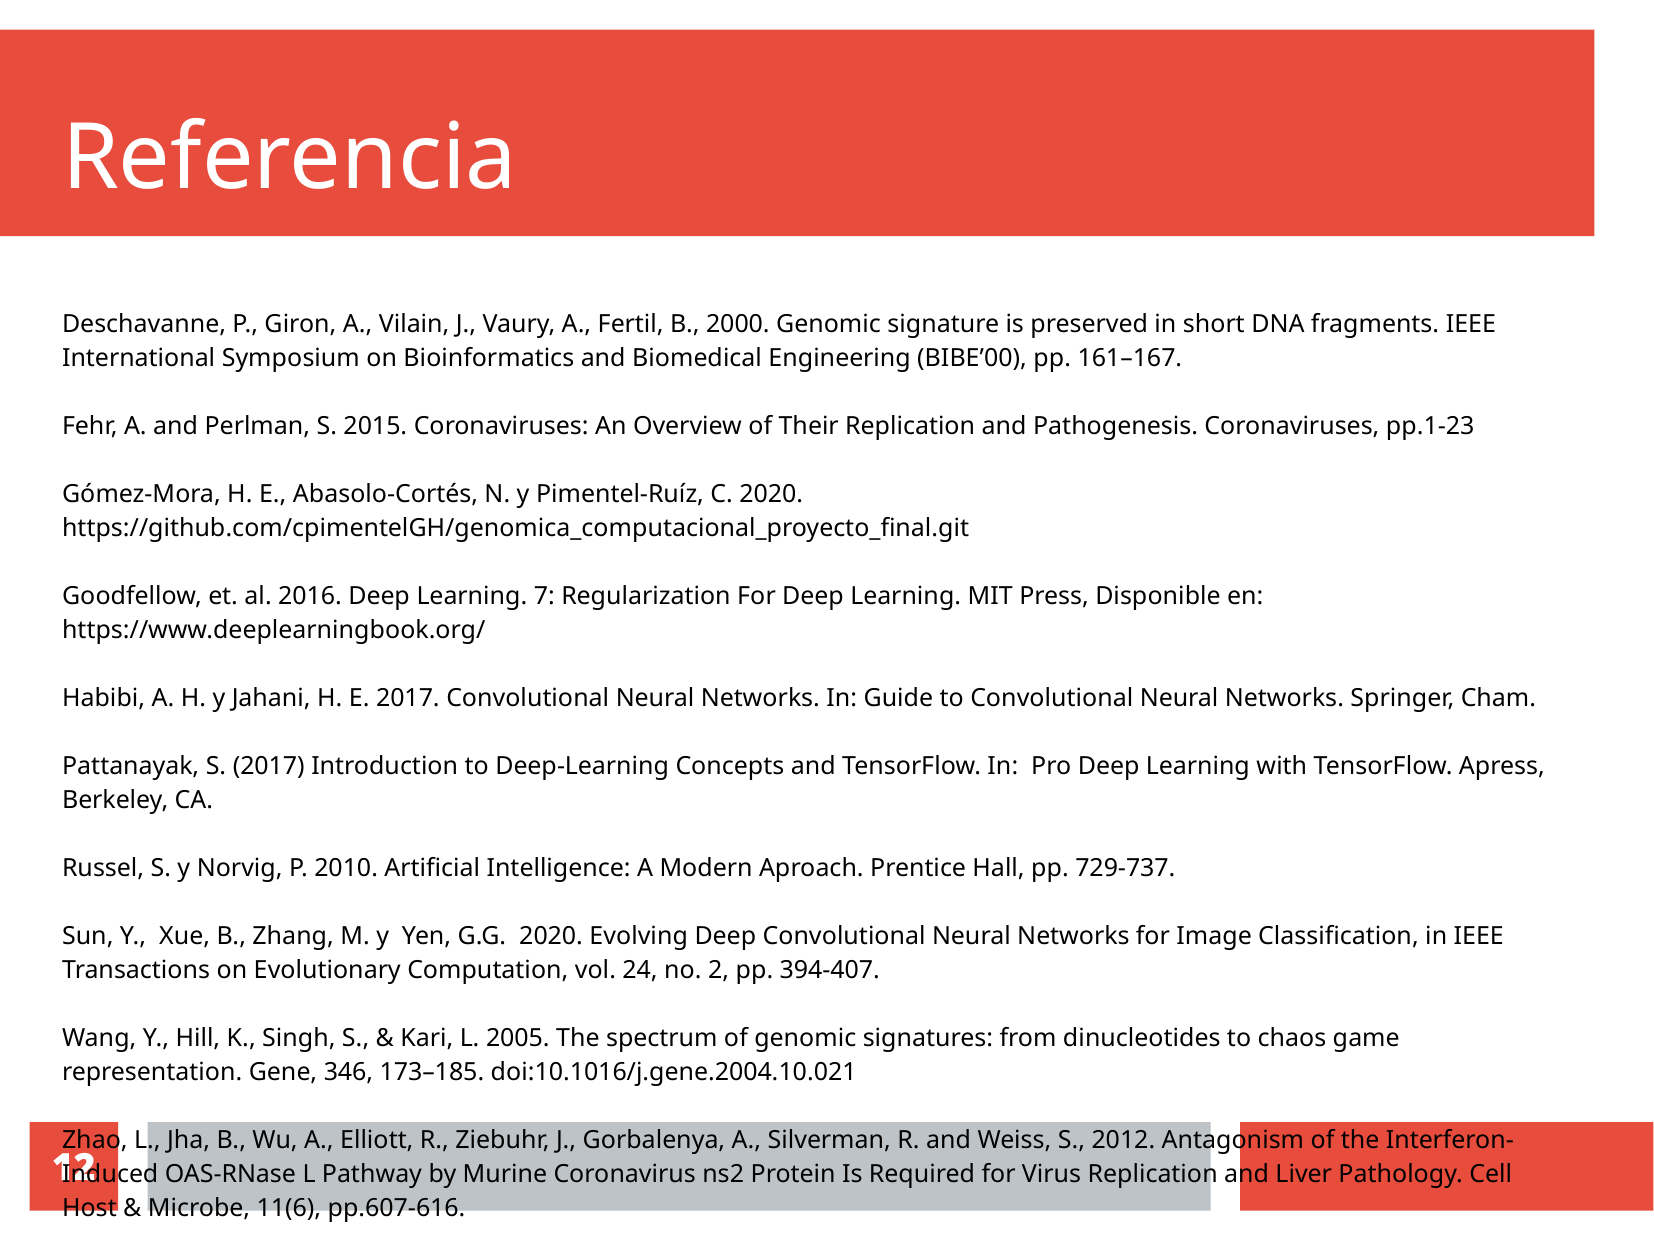

Referencias
Deschavanne, P., Giron, A., Vilain, J., Vaury, A., Fertil, B., 2000. Genomic signature is preserved in short DNA fragments. IEEE International Symposium on Bioinformatics and Biomedical Engineering (BIBE’00), pp. 161–167.
Fehr, A. and Perlman, S. 2015. Coronaviruses: An Overview of Their Replication and Pathogenesis. Coronaviruses, pp.1-23
Gómez-Mora, H. E., Abasolo-Cortés, N. y Pimentel-Ruíz, C. 2020. https://github.com/cpimentelGH/genomica_computacional_proyecto_final.git
Goodfellow, et. al. 2016. Deep Learning. 7: Regularization For Deep Learning. MIT Press, Disponible en: https://www.deeplearningbook.org/
Habibi, A. H. y Jahani, H. E. 2017. Convolutional Neural Networks. In: Guide to Convolutional Neural Networks. Springer, Cham.
Pattanayak, S. (2017) Introduction to Deep-Learning Concepts and TensorFlow. In: Pro Deep Learning with TensorFlow. Apress, Berkeley, CA.
Russel, S. y Norvig, P. 2010. Artificial Intelligence: A Modern Aproach. Prentice Hall, pp. 729-737.
Sun, Y., Xue, B., Zhang, M. y Yen, G.G. 2020. Evolving Deep Convolutional Neural Networks for Image Classification, in IEEE Transactions on Evolutionary Computation, vol. 24, no. 2, pp. 394-407.
Wang, Y., Hill, K., Singh, S., & Kari, L. 2005. The spectrum of genomic signatures: from dinucleotides to chaos game representation. Gene, 346, 173–185. doi:10.1016/j.gene.2004.10.021
Zhao, L., Jha, B., Wu, A., Elliott, R., Ziebuhr, J., Gorbalenya, A., Silverman, R. and Weiss, S., 2012. Antagonism of the Interferon-Induced OAS-RNase L Pathway by Murine Coronavirus ns2 Protein Is Required for Virus Replication and Liver Pathology. Cell Host & Microbe, 11(6), pp.607-616.
12